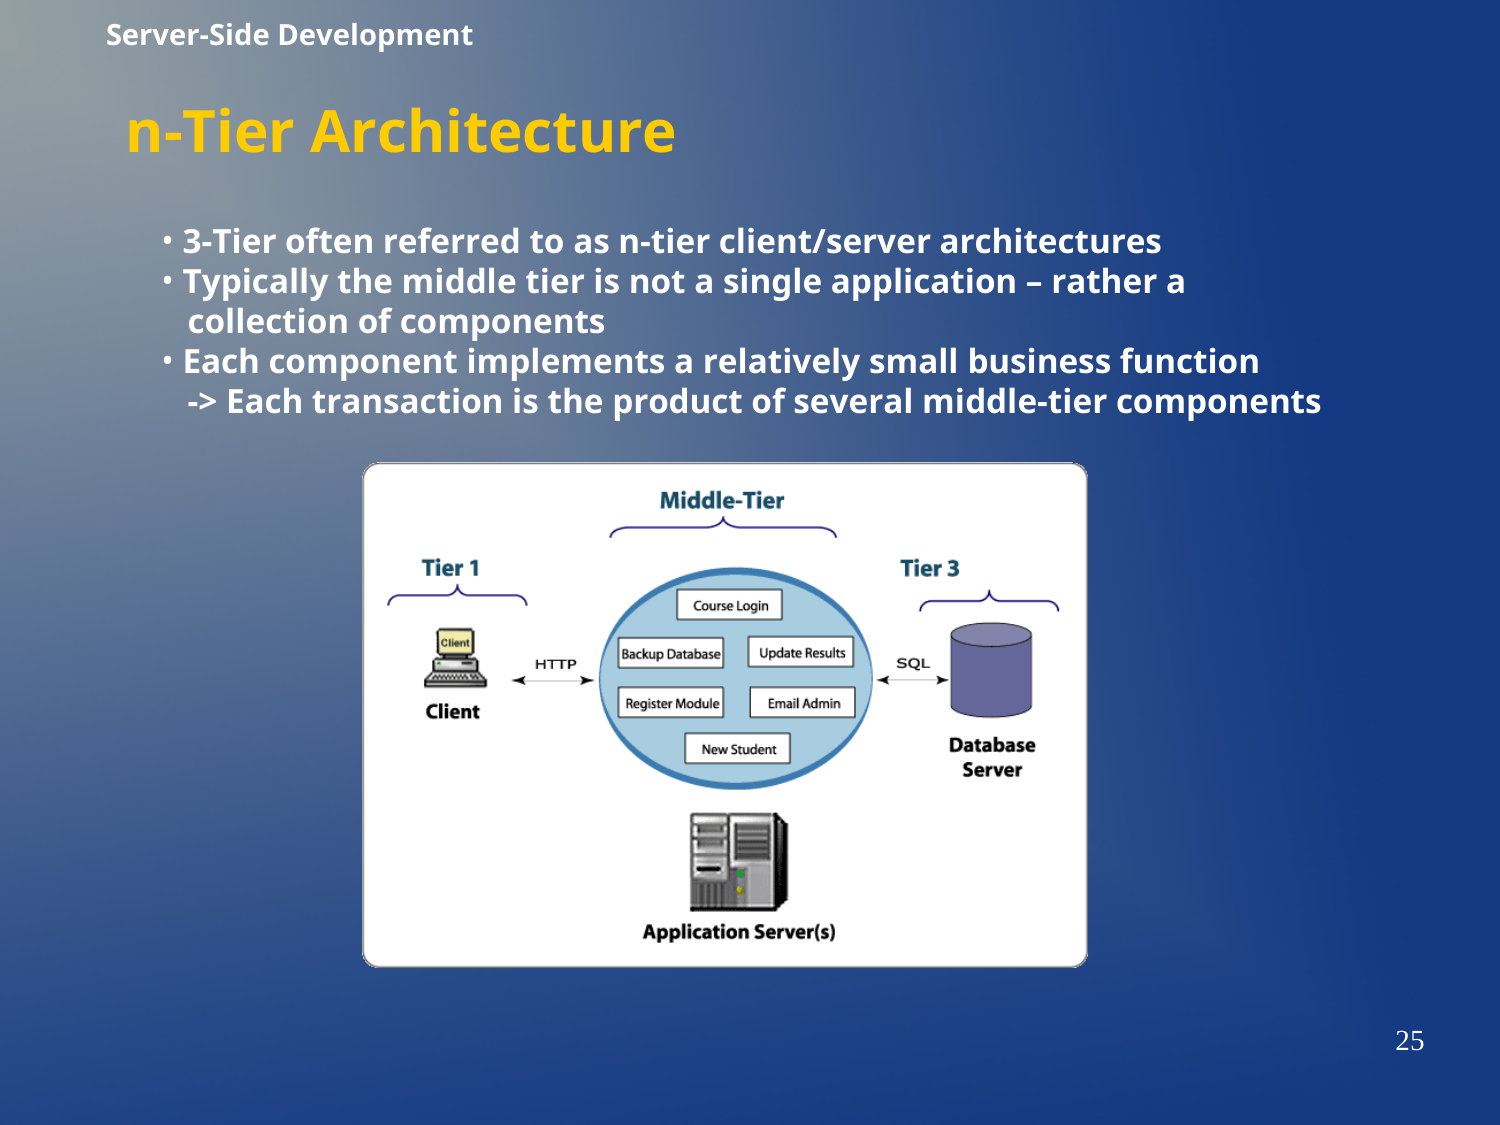

Server-Side Development
n-Tier Architecture
 3-Tier often referred to as n-tier client/server architectures
 Typically the middle tier is not a single application – rather a
 collection of components
 Each component implements a relatively small business function
 -> Each transaction is the product of several middle-tier components
25